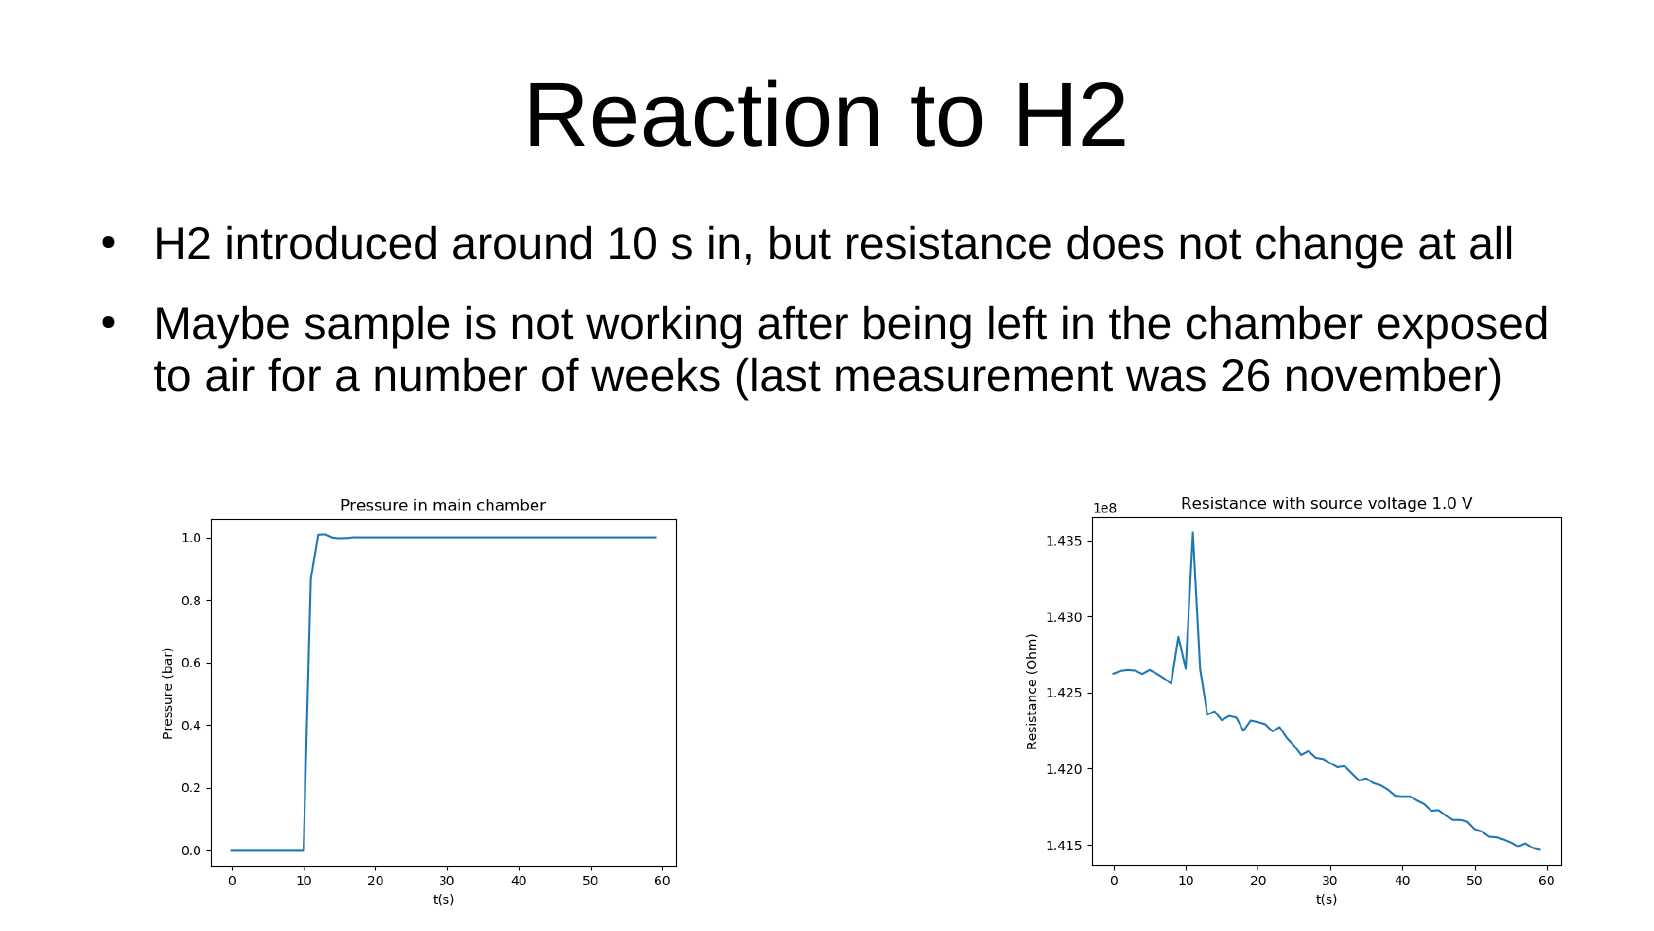

# Reaction to H2
H2 introduced around 10 s in, but resistance does not change at all
Maybe sample is not working after being left in the chamber exposed to air for a number of weeks (last measurement was 26 november)